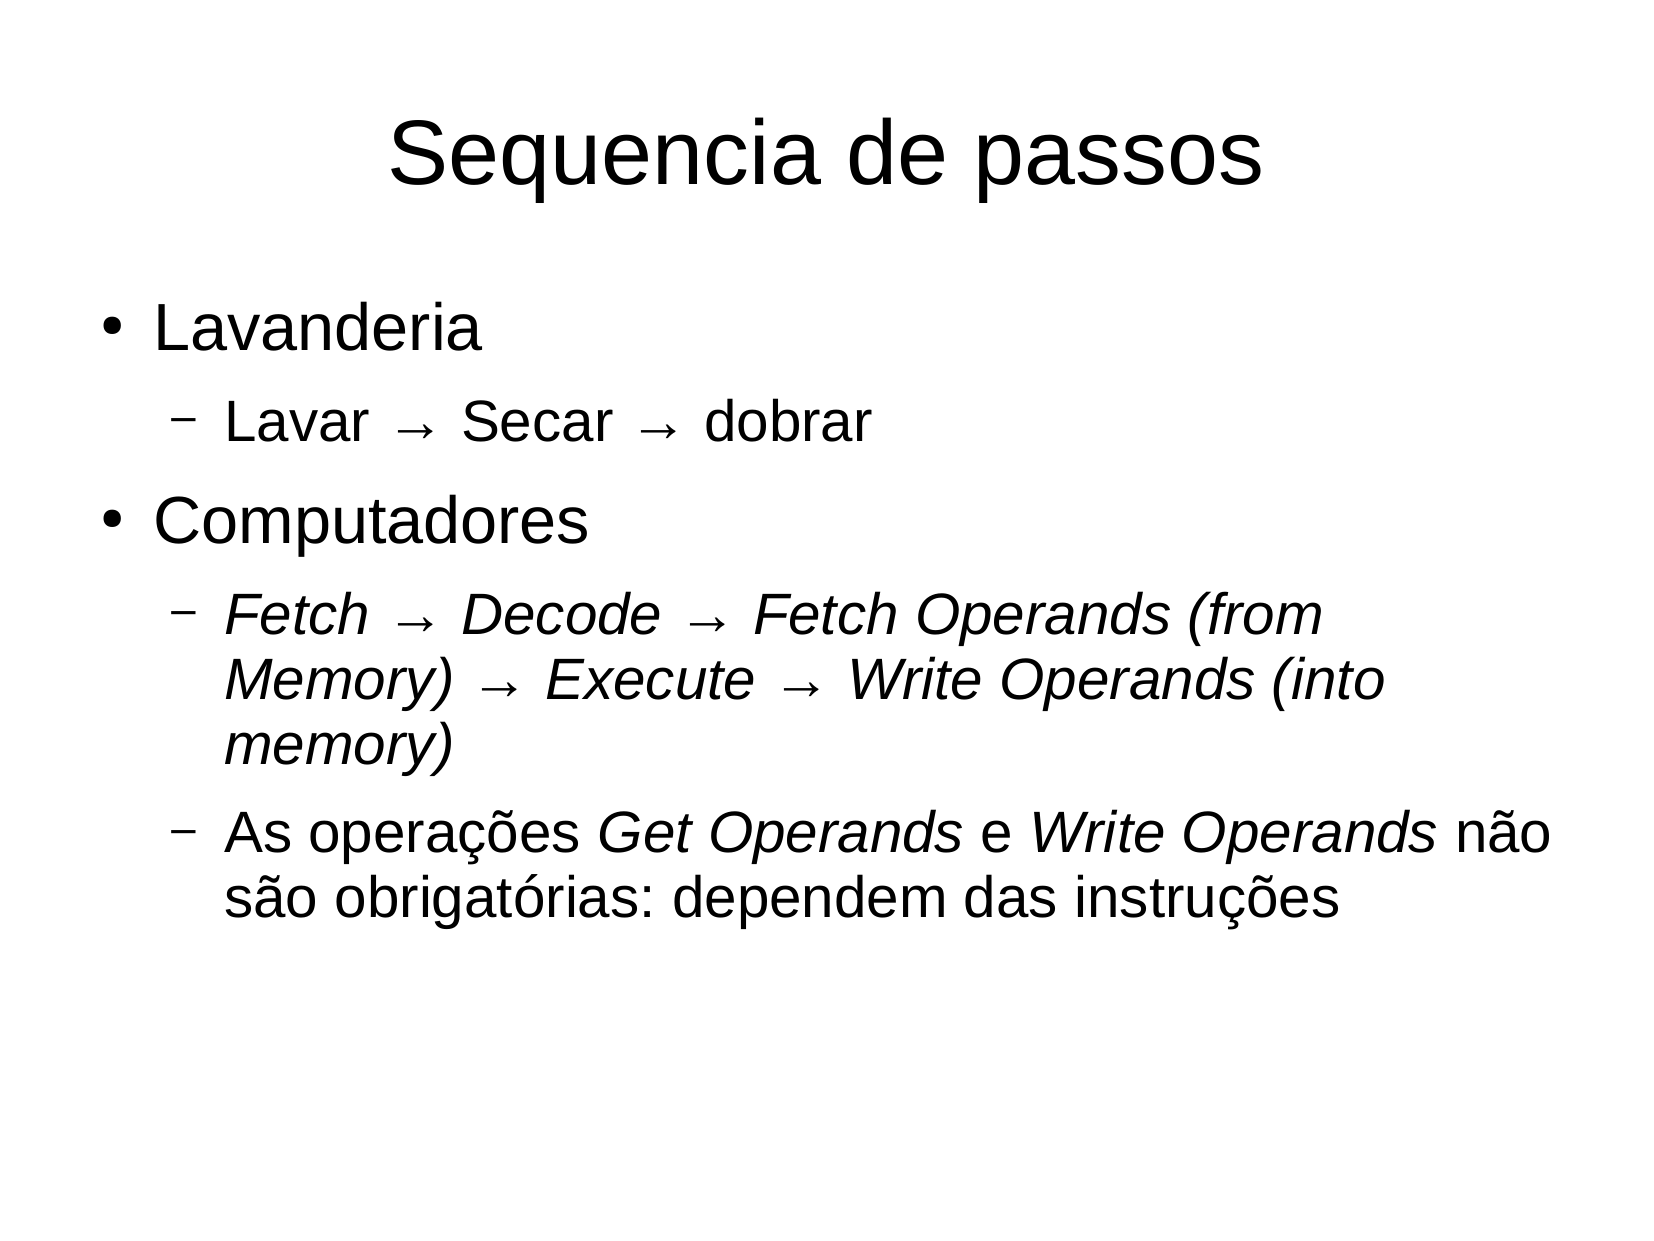

# Sequencia de passos
Lavanderia
Lavar → Secar → dobrar
Computadores
Fetch → Decode → Fetch Operands (from Memory) → Execute → Write Operands (into memory)
As operações Get Operands e Write Operands não são obrigatórias: dependem das instruções